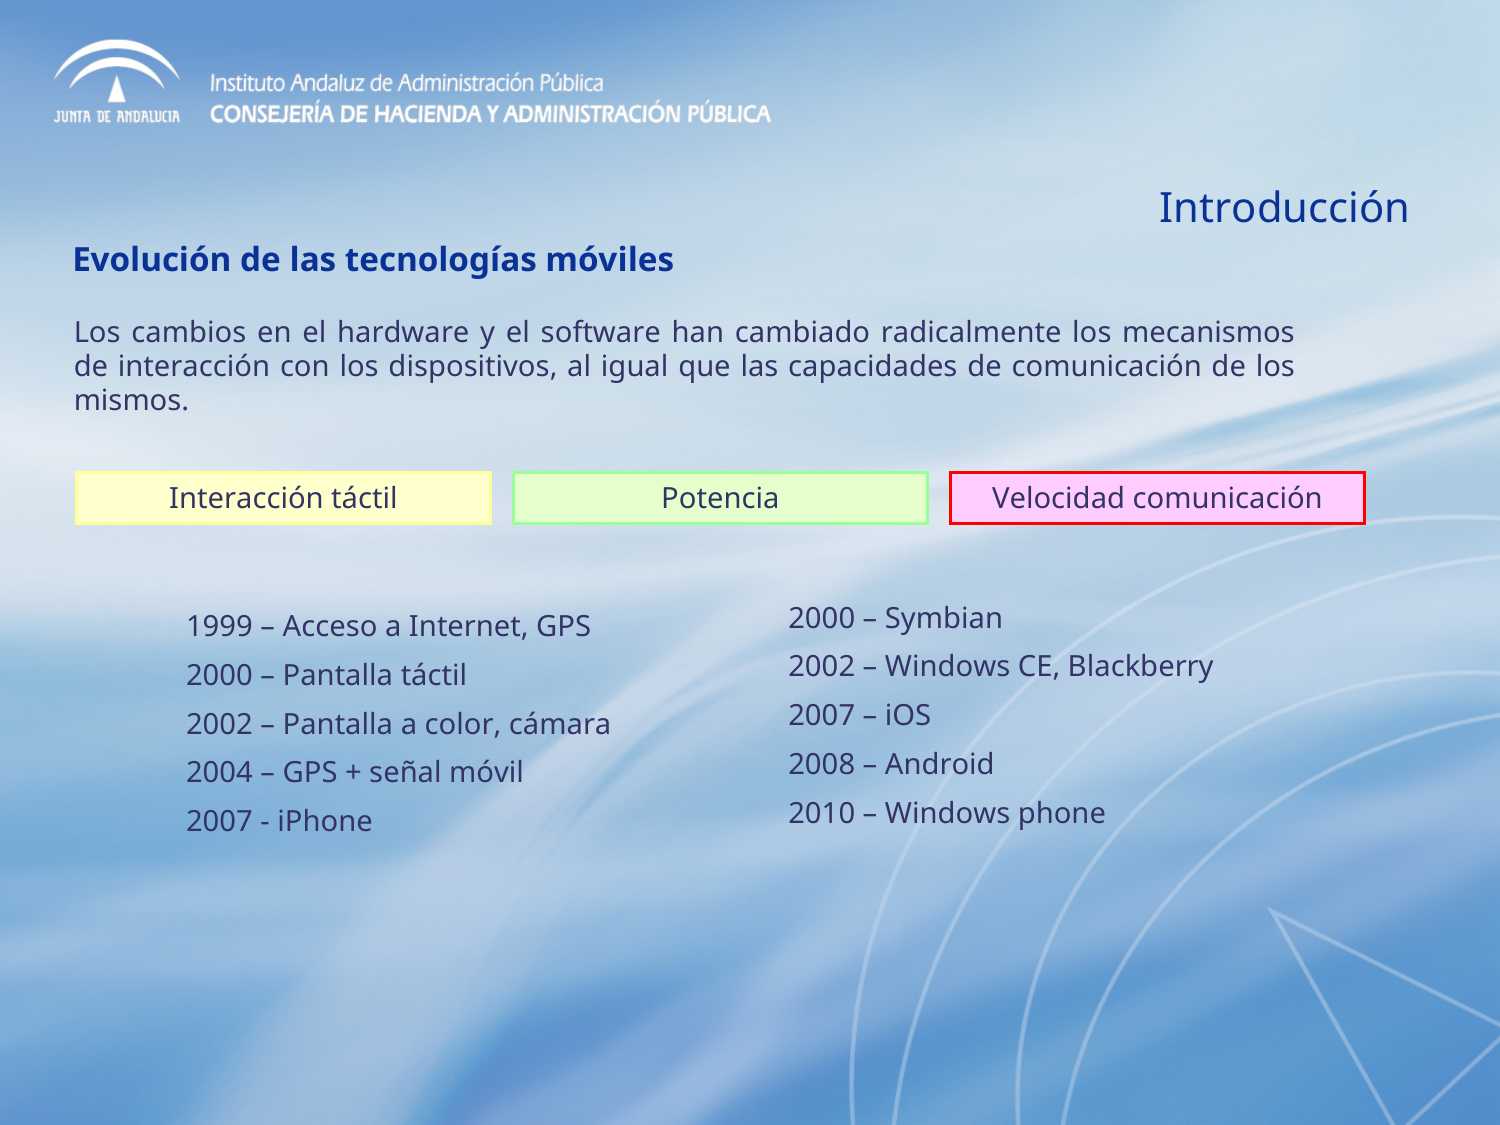

# Introducción
Evolución de las tecnologías móviles
Los cambios en el hardware y el software han cambiado radicalmente los mecanismos de interacción con los dispositivos, al igual que las capacidades de comunicación de los mismos.
Interacción táctil
Potencia
Velocidad comunicación
2000 – Symbian
2002 – Windows CE, Blackberry
2007 – iOS
2008 – Android
2010 – Windows phone
1999 – Acceso a Internet, GPS
2000 – Pantalla táctil
2002 – Pantalla a color, cámara
2004 – GPS + señal móvil
2007 - iPhone